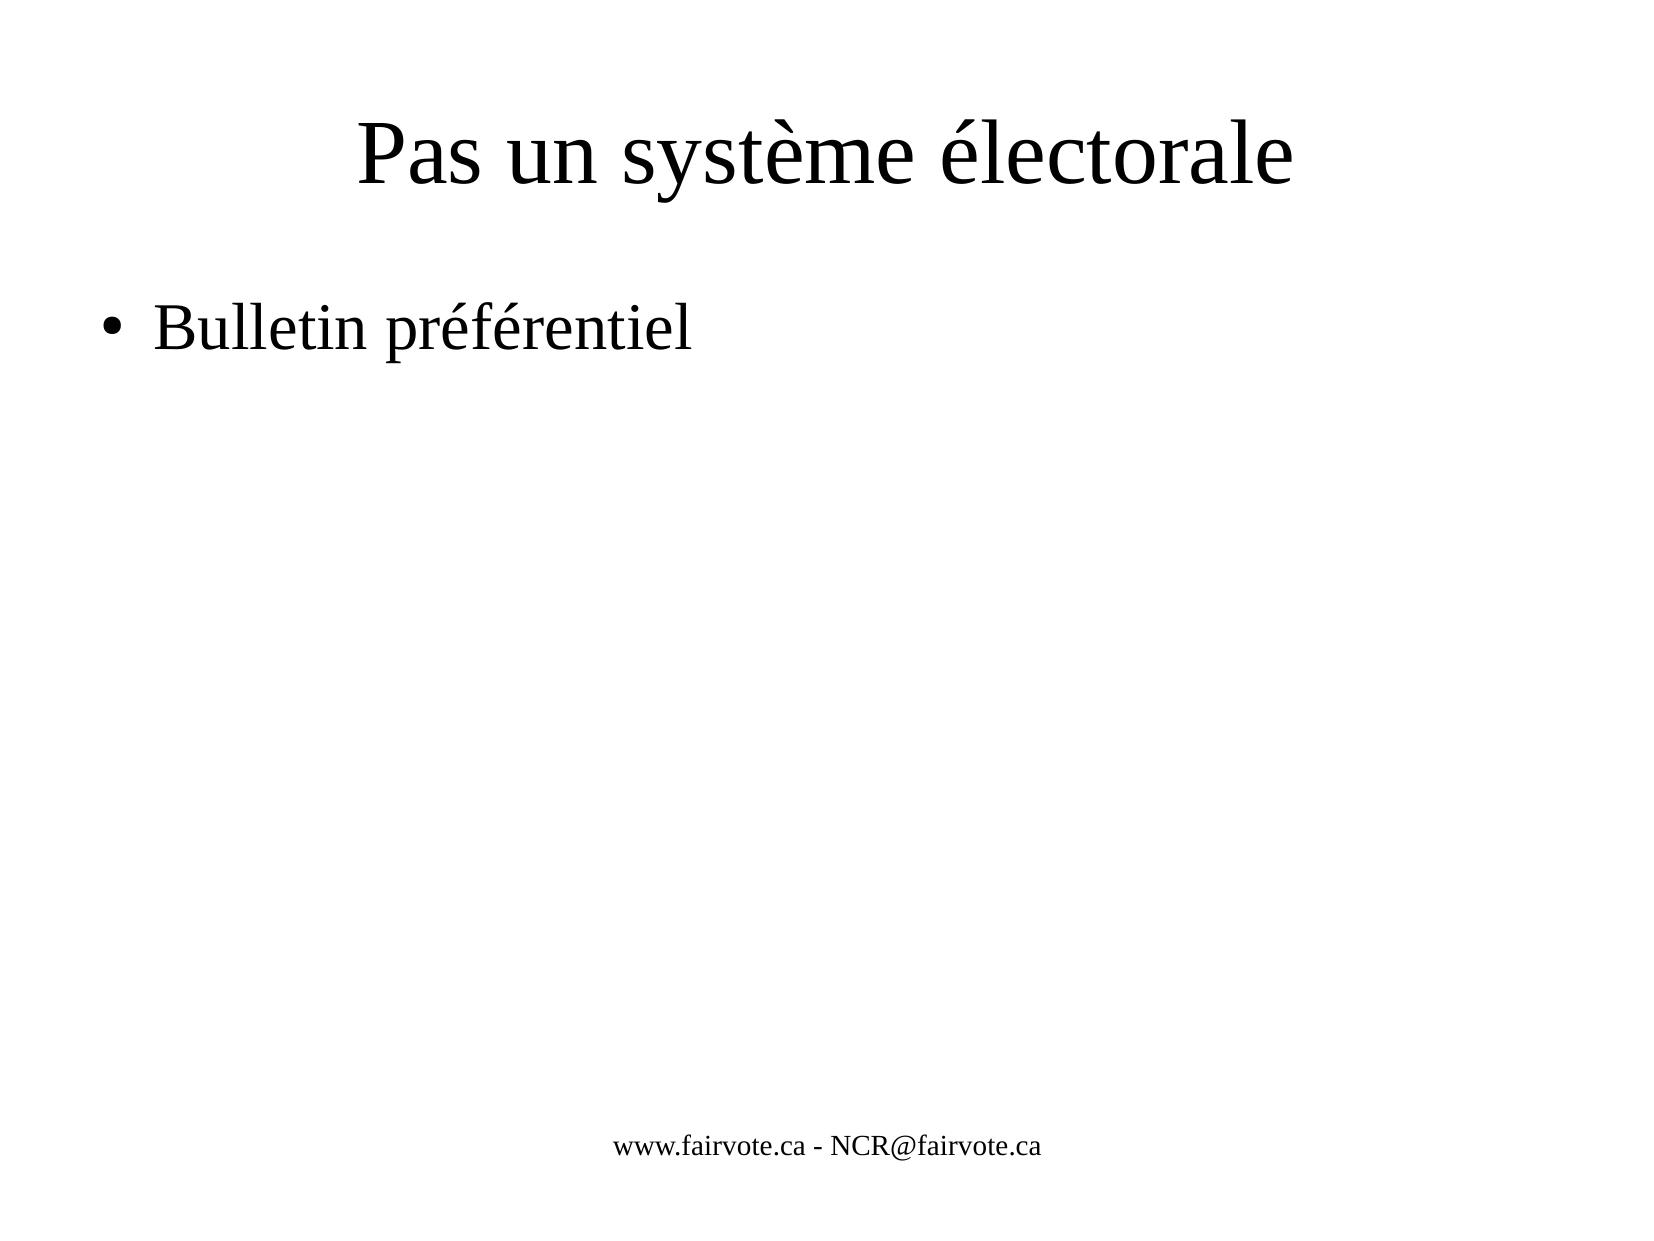

# Pas un système électorale
Bulletin préférentiel
www.fairvote.ca - NCR@fairvote.ca